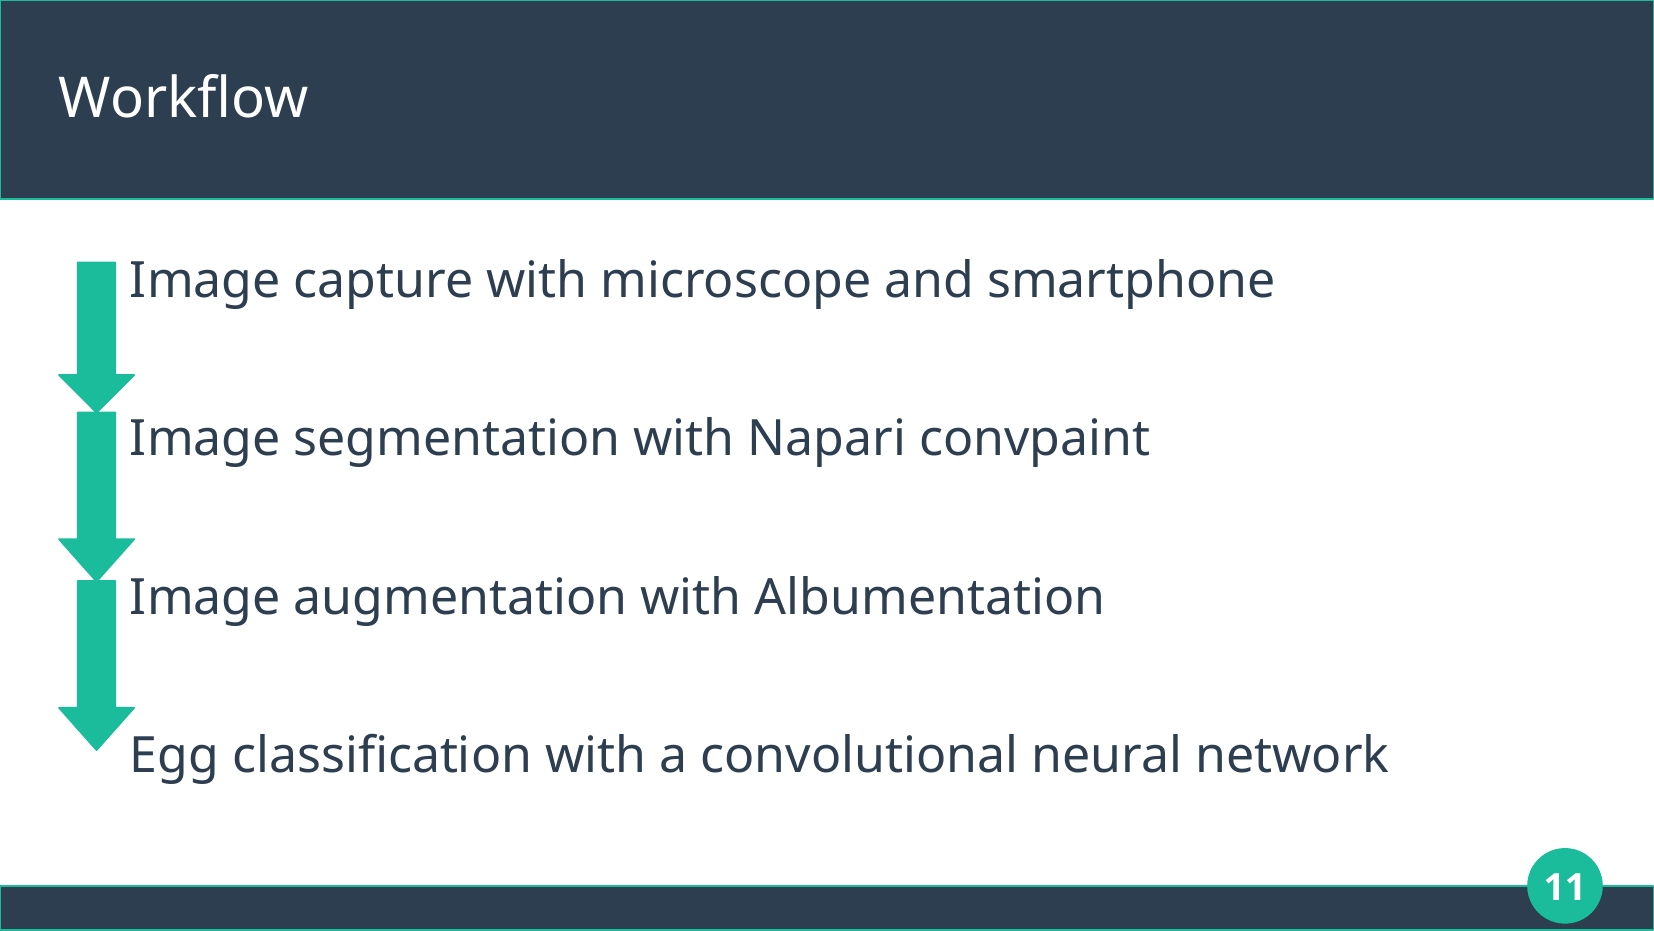

# Workflow
Image capture with microscope and smartphone
Image segmentation with Napari convpaint
Image augmentation with Albumentation
Egg classification with a convolutional neural network
11